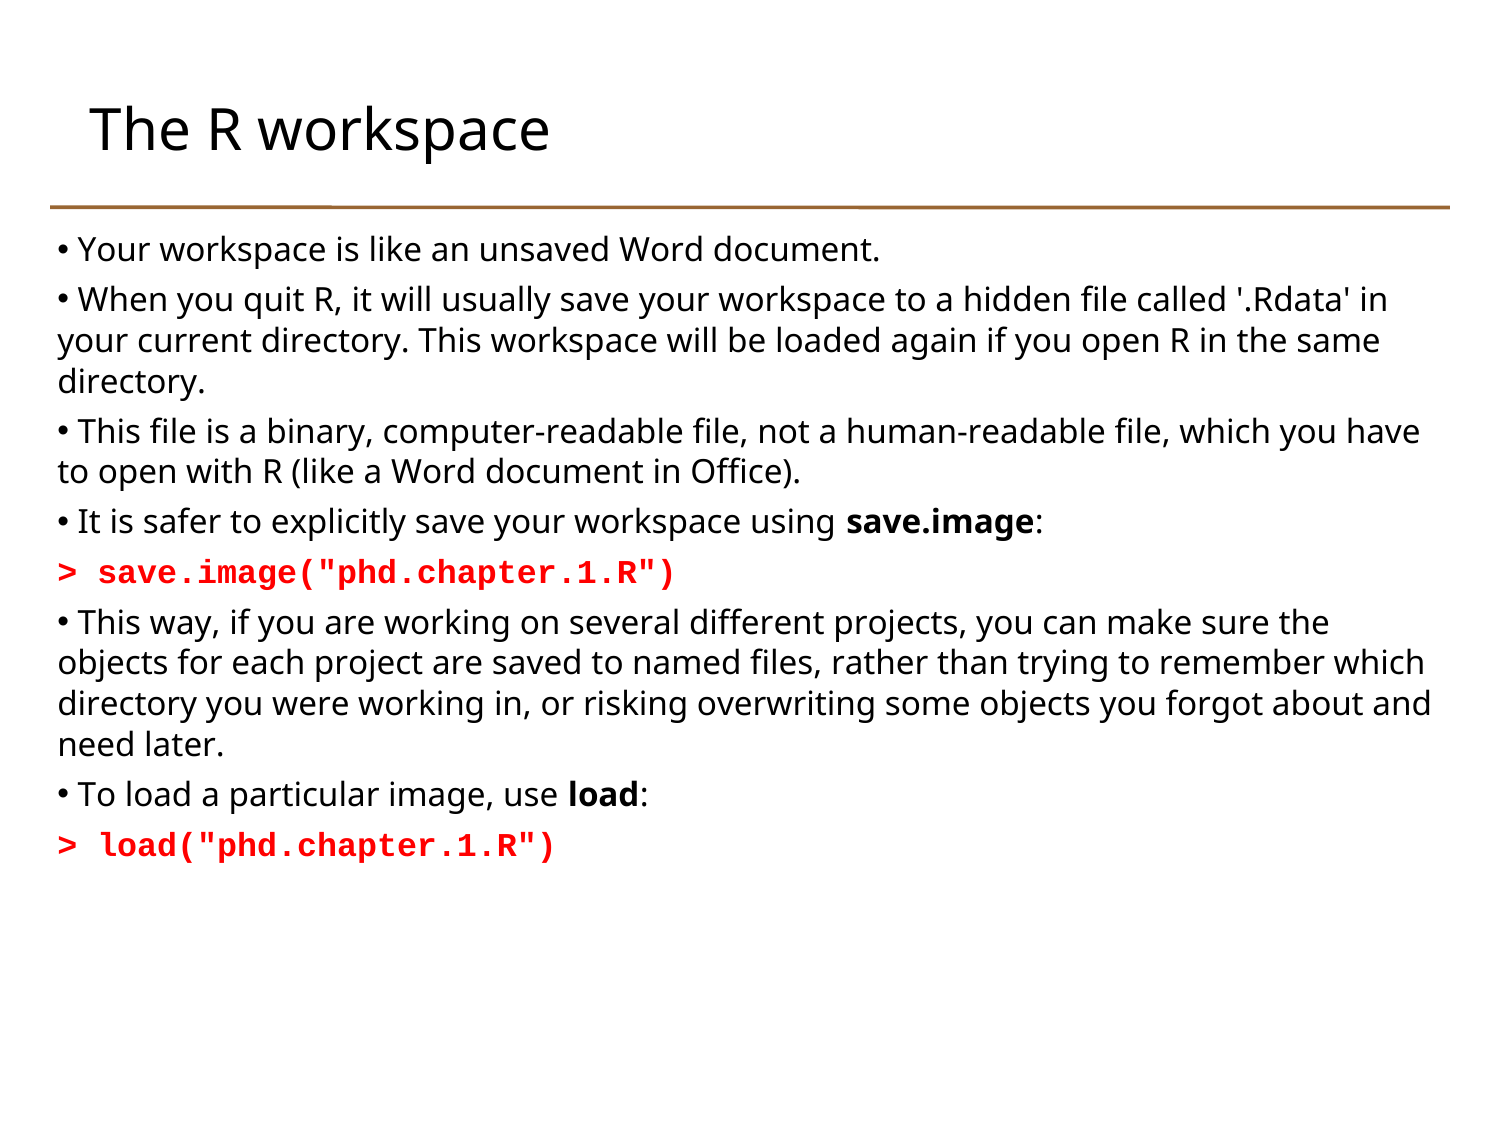

The R workspace
 Your workspace is like an unsaved Word document.
 When you quit R, it will usually save your workspace to a hidden file called '.Rdata' in your current directory. This workspace will be loaded again if you open R in the same directory.
 This file is a binary, computer-readable file, not a human-readable file, which you have to open with R (like a Word document in Office).
 It is safer to explicitly save your workspace using save.image:
> save.image("phd.chapter.1.R")
 This way, if you are working on several different projects, you can make sure the objects for each project are saved to named files, rather than trying to remember which directory you were working in, or risking overwriting some objects you forgot about and need later.
 To load a particular image, use load:
> load("phd.chapter.1.R")